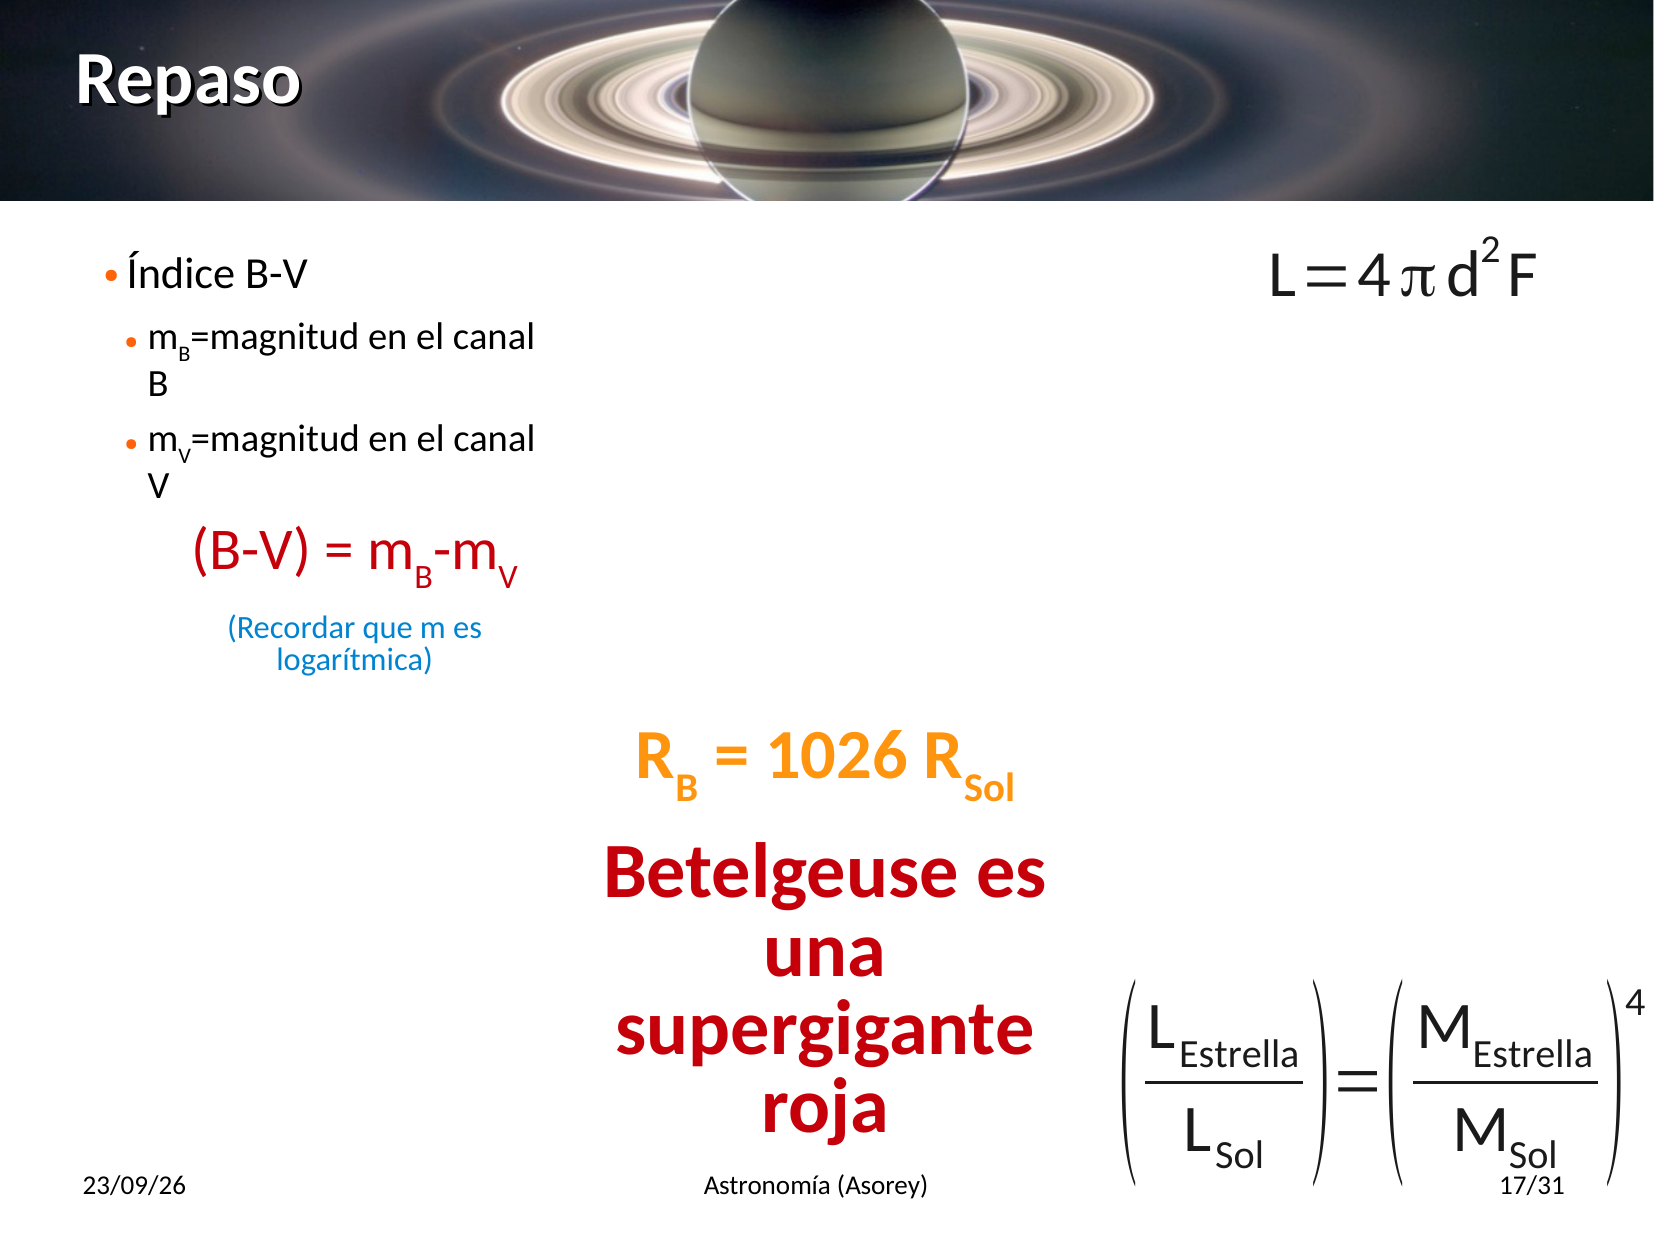

Repaso
# Índice B-V
mB=magnitud en el canal B
mV=magnitud en el canal V
(B-V) = mB-mV
(Recordar que m es logarítmica)
RB = 1026 RSol
Betelgeuse es una supergigante roja
Astronomía (Asorey)
17